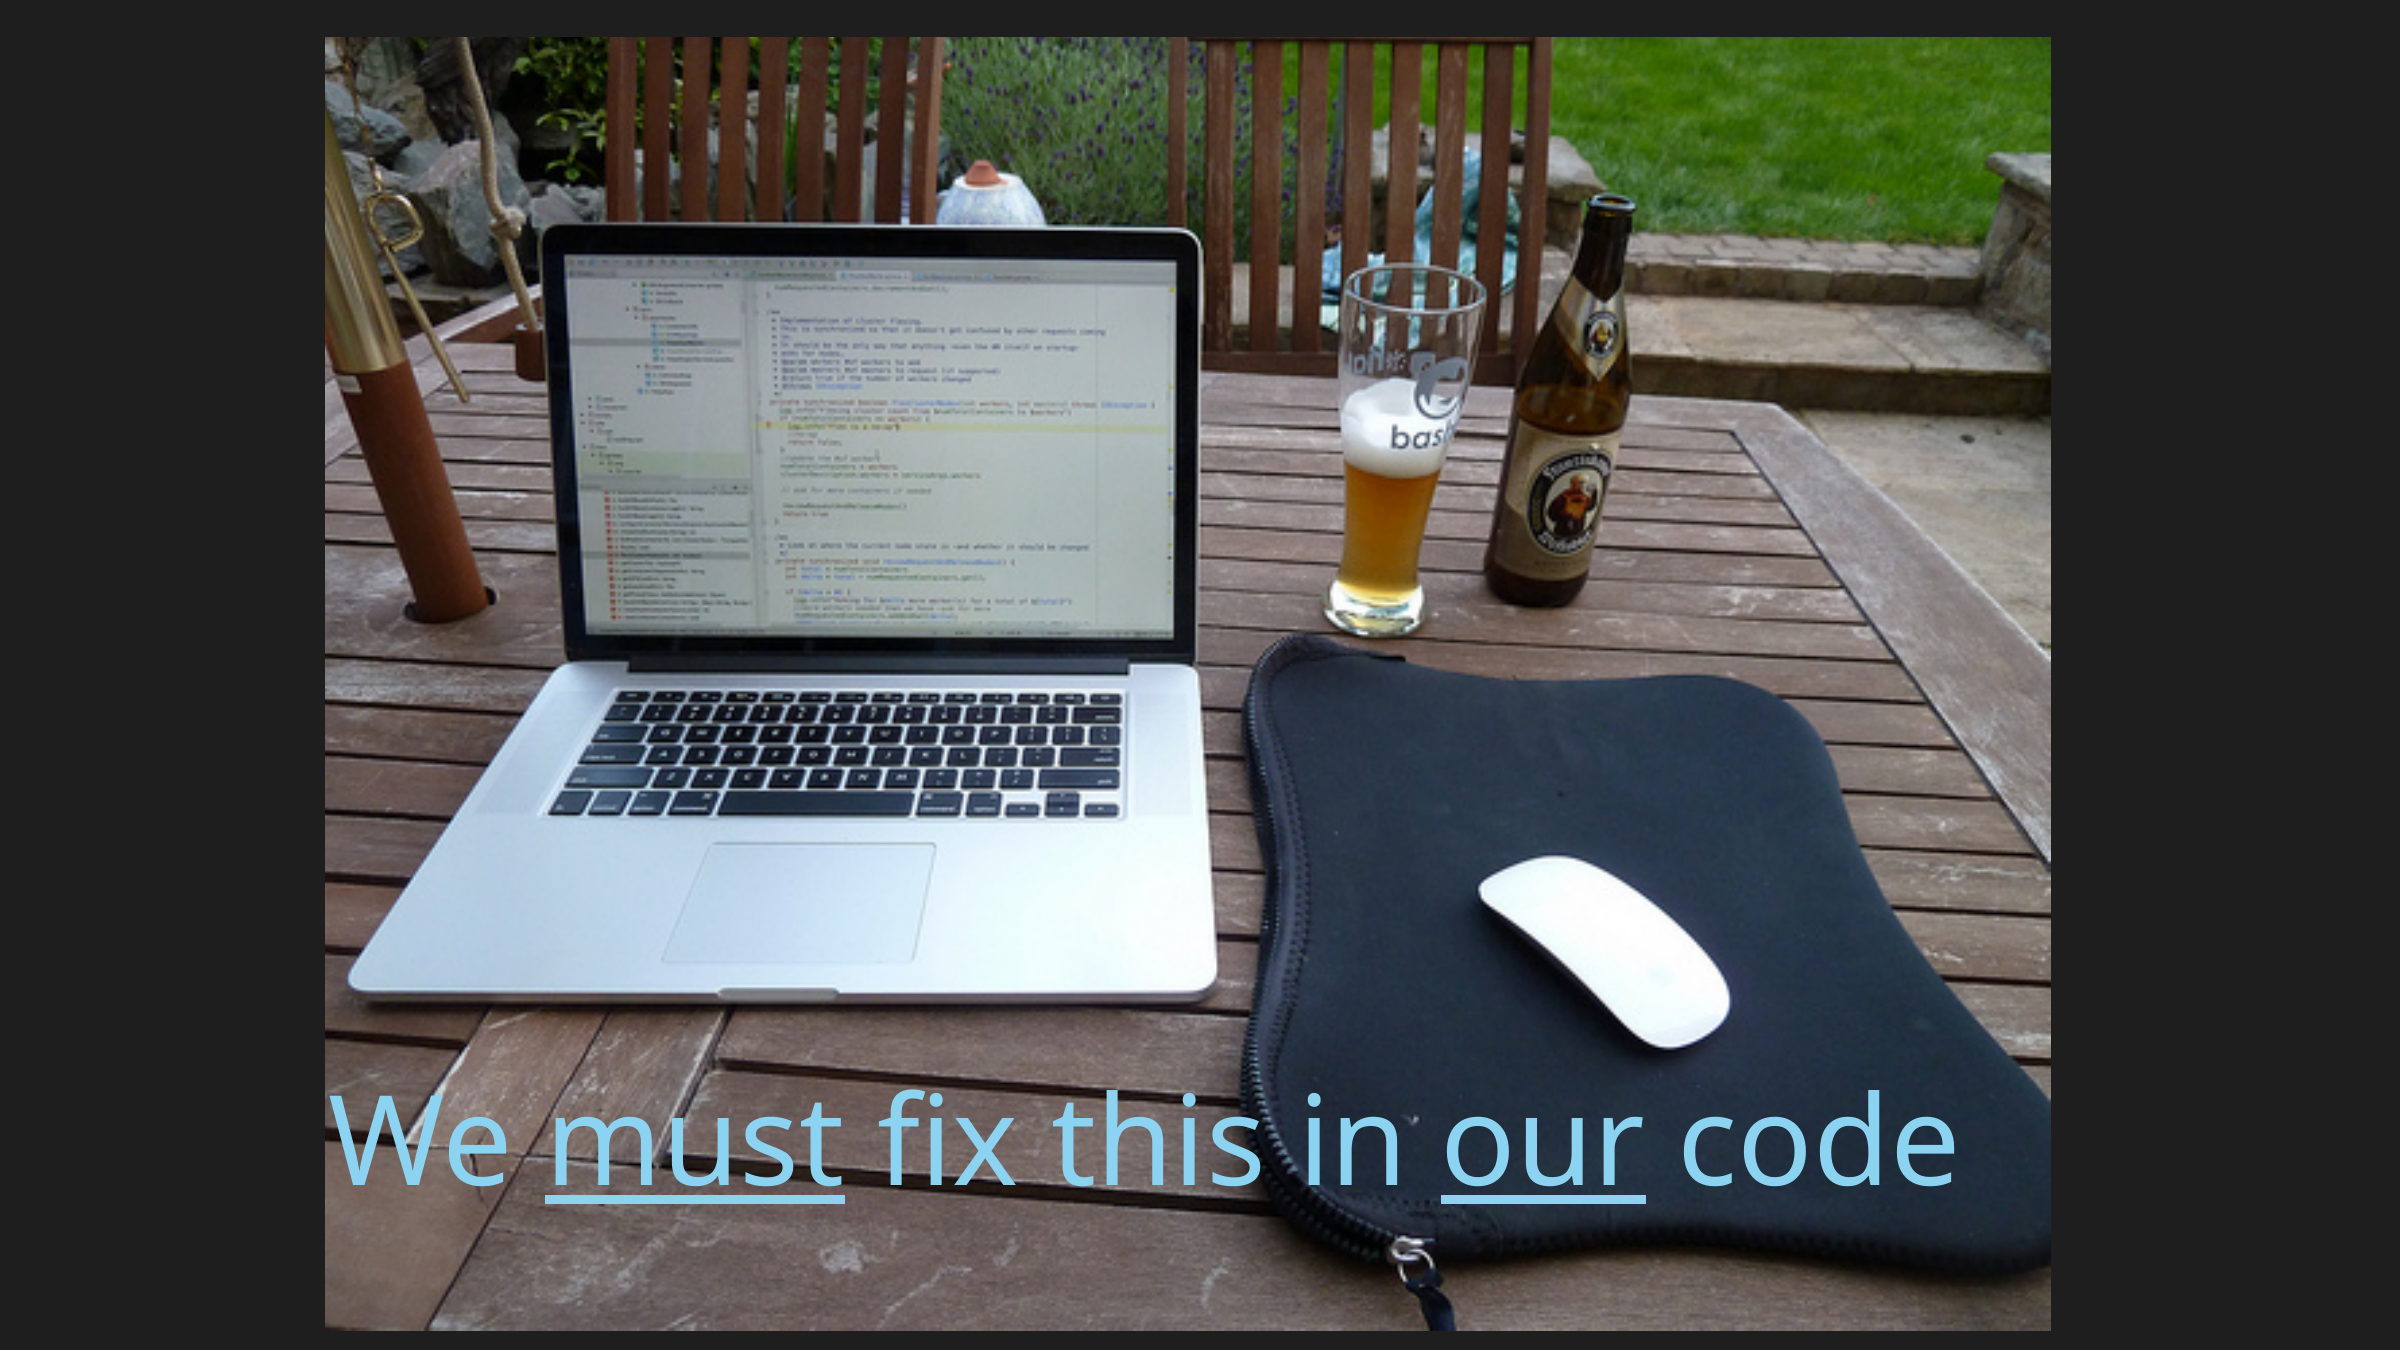

We must fix this in our code